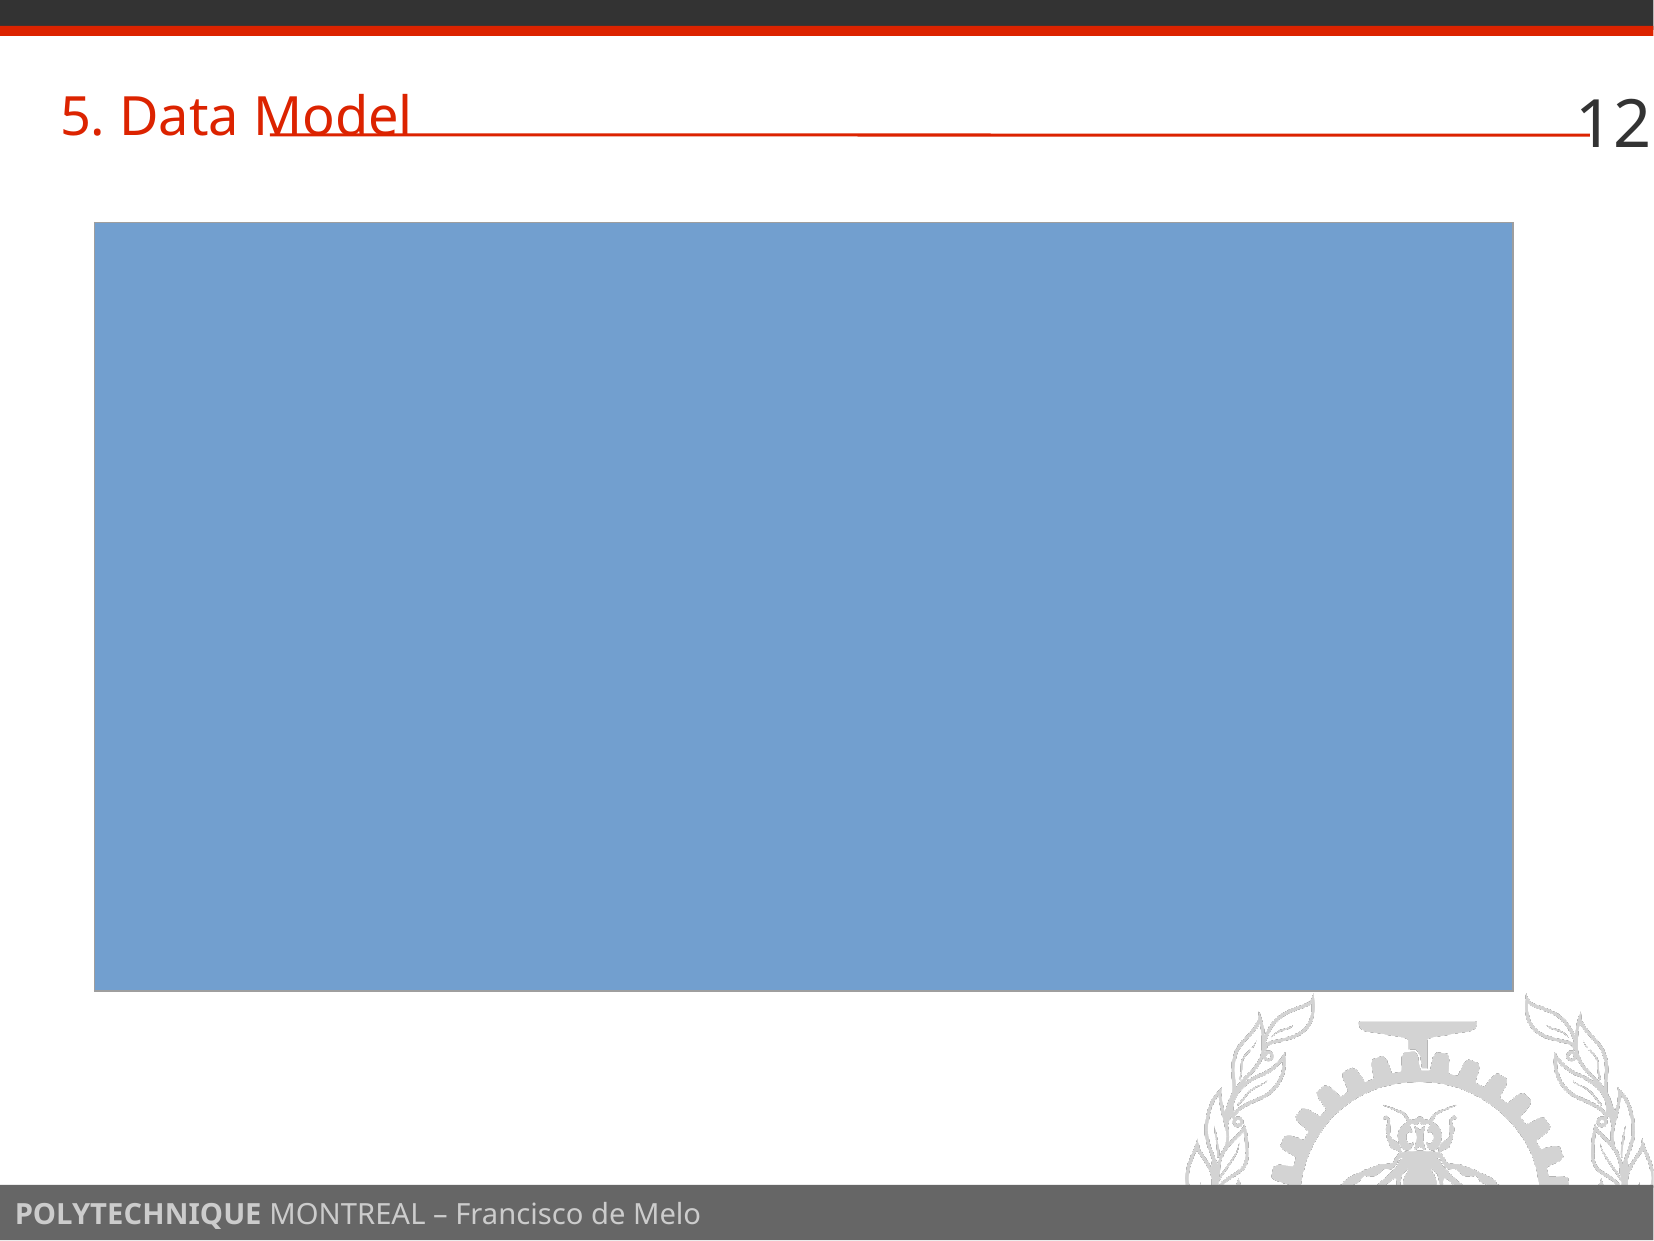

5. Data Model
12
| |
| --- |
POLYTECHNIQUE MONTREAL – Francisco de Melo